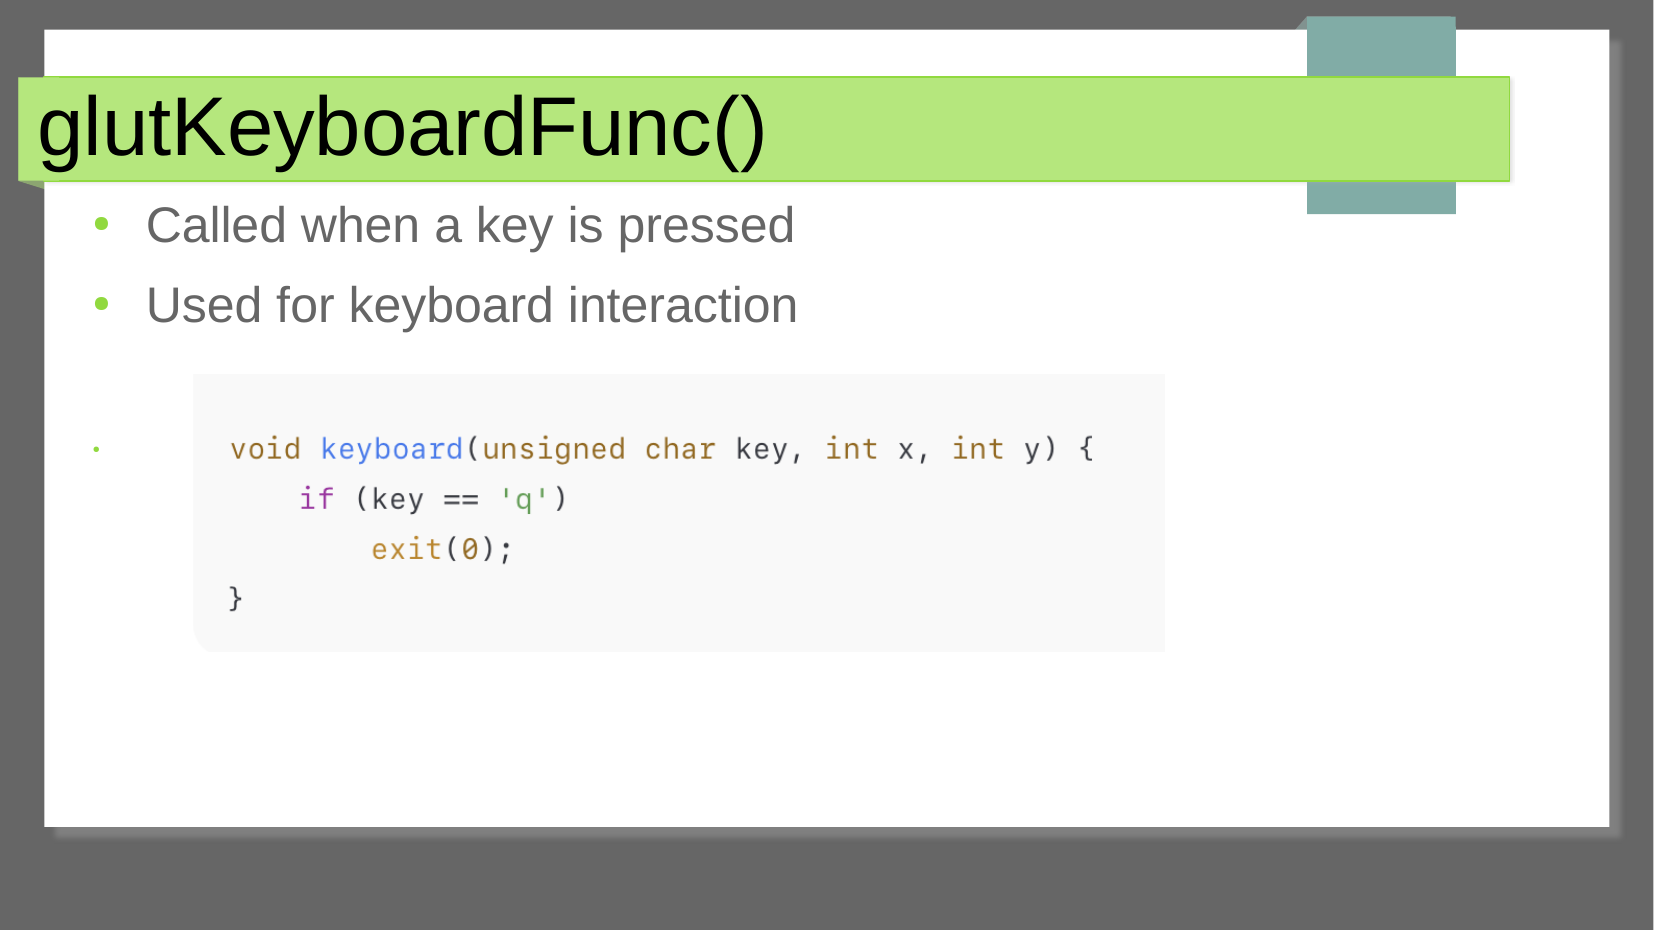

# glutKeyboardFunc()
Called when a key is pressed
Used for keyboard interaction